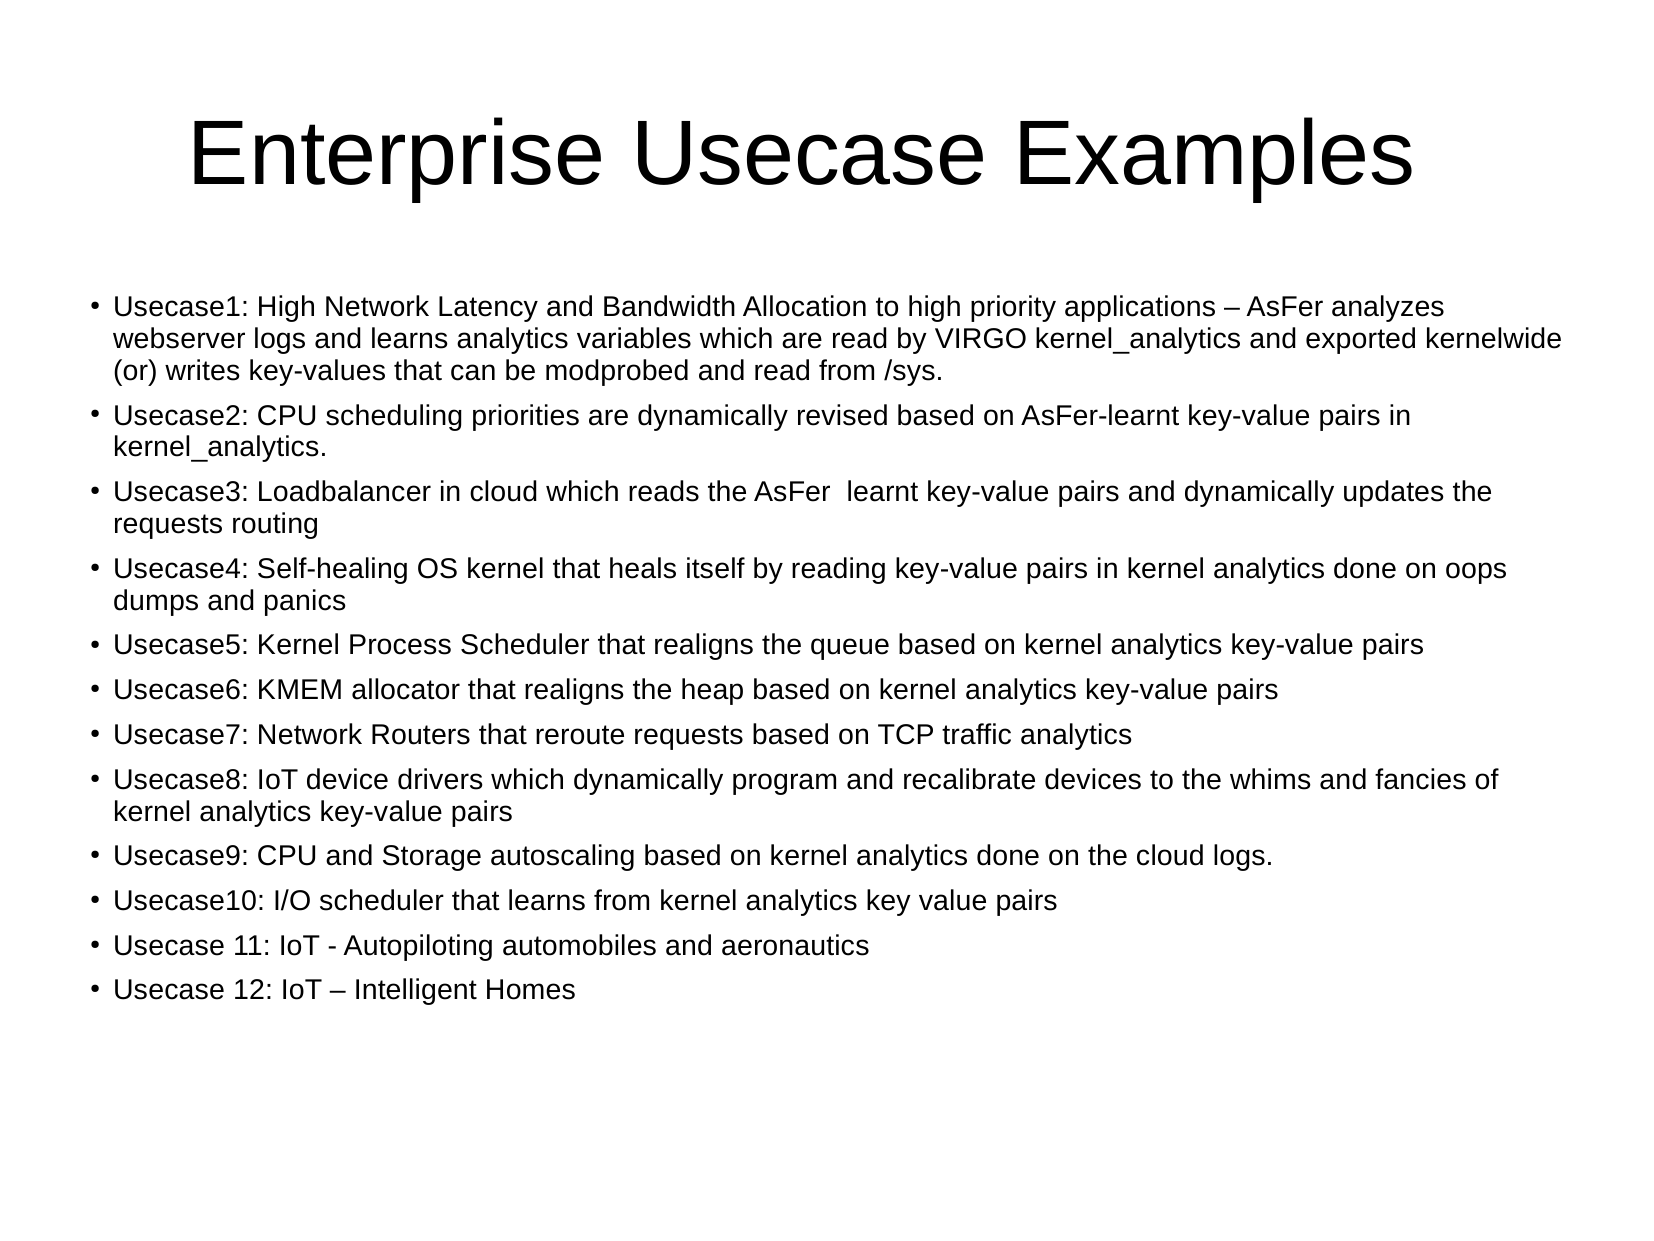

# Enterprise Usecase Examples
Usecase1: High Network Latency and Bandwidth Allocation to high priority applications – AsFer analyzes webserver logs and learns analytics variables which are read by VIRGO kernel_analytics and exported kernelwide (or) writes key-values that can be modprobed and read from /sys.
Usecase2: CPU scheduling priorities are dynamically revised based on AsFer-learnt key-value pairs in kernel_analytics.
Usecase3: Loadbalancer in cloud which reads the AsFer learnt key-value pairs and dynamically updates the requests routing
Usecase4: Self-healing OS kernel that heals itself by reading key-value pairs in kernel analytics done on oops dumps and panics
Usecase5: Kernel Process Scheduler that realigns the queue based on kernel analytics key-value pairs
Usecase6: KMEM allocator that realigns the heap based on kernel analytics key-value pairs
Usecase7: Network Routers that reroute requests based on TCP traffic analytics
Usecase8: IoT device drivers which dynamically program and recalibrate devices to the whims and fancies of kernel analytics key-value pairs
Usecase9: CPU and Storage autoscaling based on kernel analytics done on the cloud logs.
Usecase10: I/O scheduler that learns from kernel analytics key value pairs
Usecase 11: IoT - Autopiloting automobiles and aeronautics
Usecase 12: IoT – Intelligent Homes